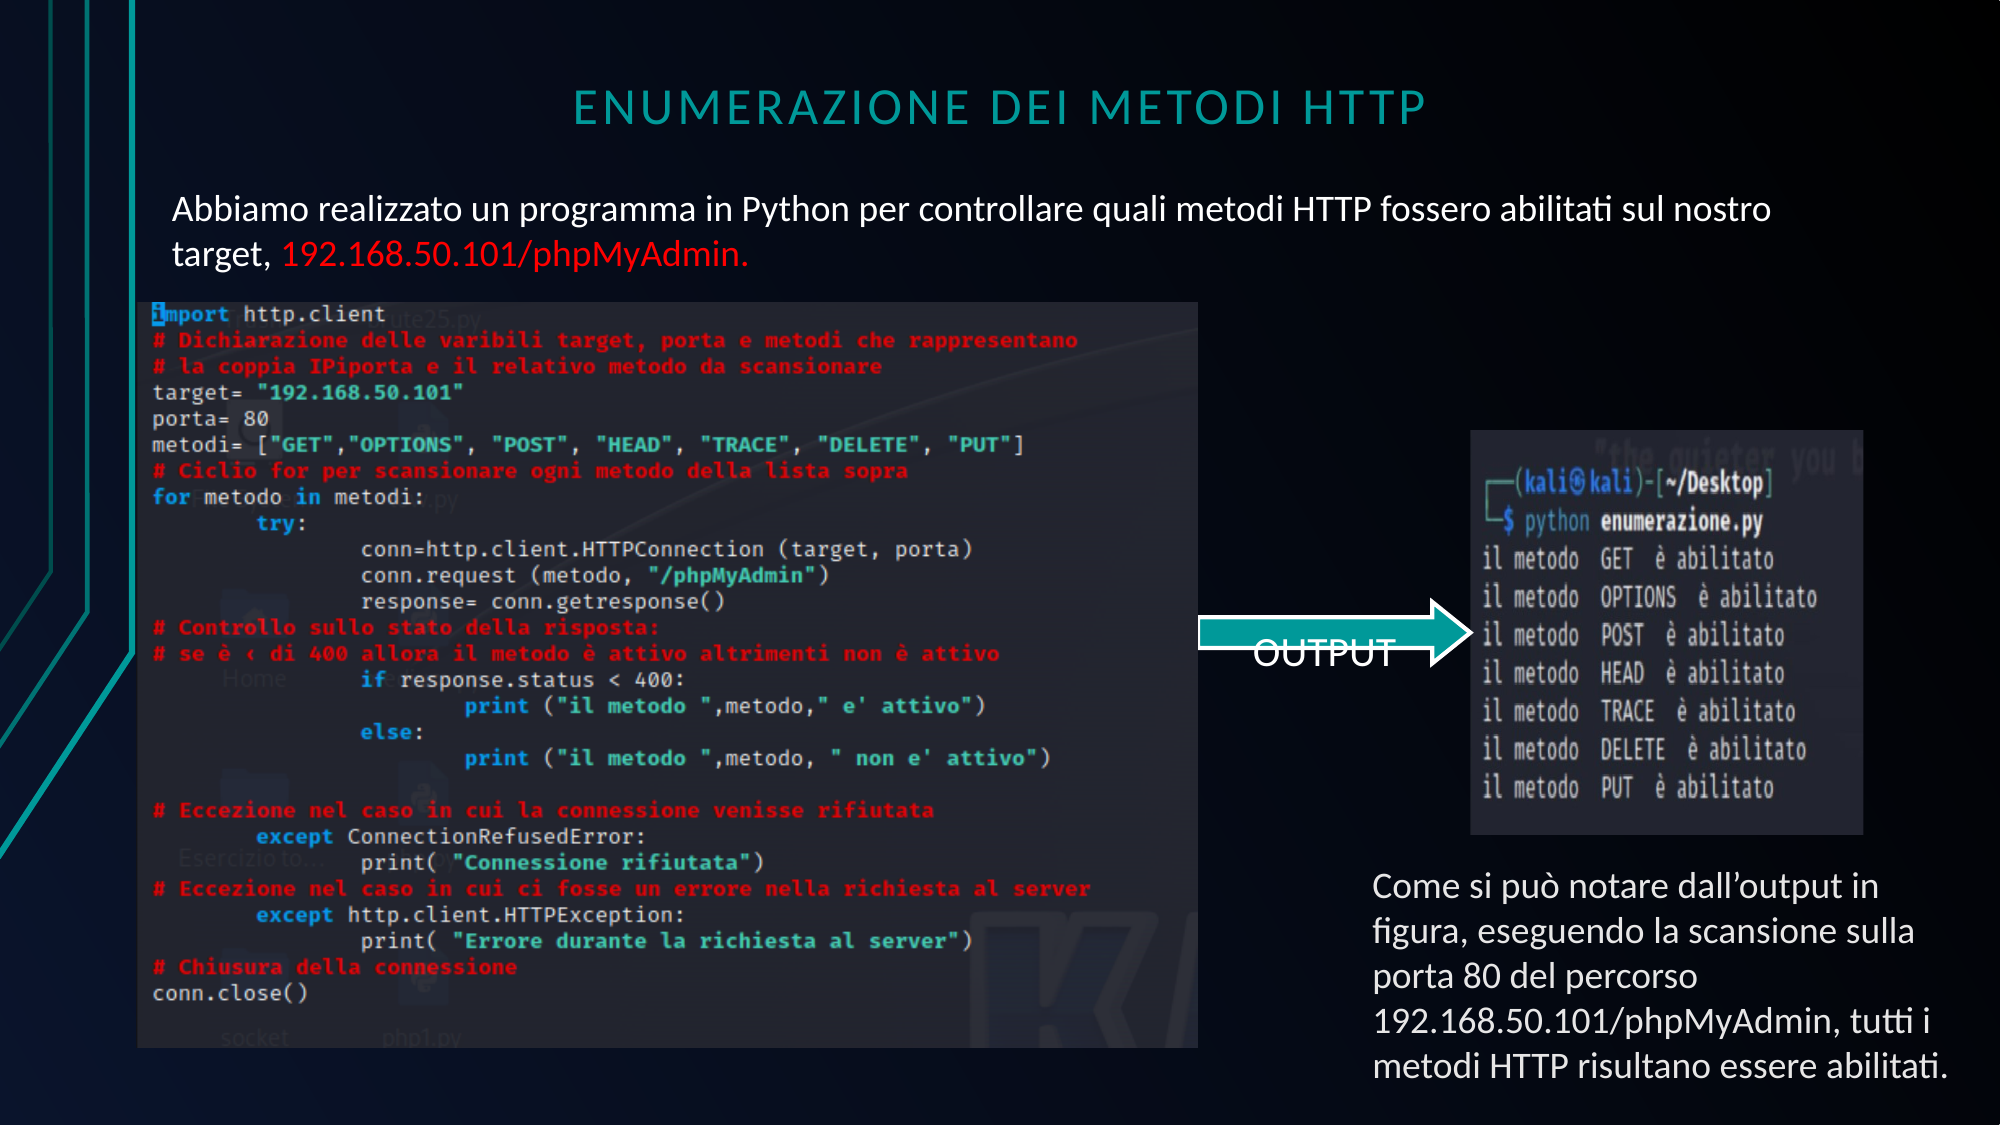

# Enumerazione dei metodi http
Abbiamo realizzato un programma in Python per controllare quali metodi HTTP fossero abilitati sul nostro target, 192.168.50.101/phpMyAdmin.
OUTPUT
Come si può notare dall’output in figura, eseguendo la scansione sulla porta 80 del percorso 192.168.50.101/phpMyAdmin, tutti i metodi HTTP risultano essere abilitati.